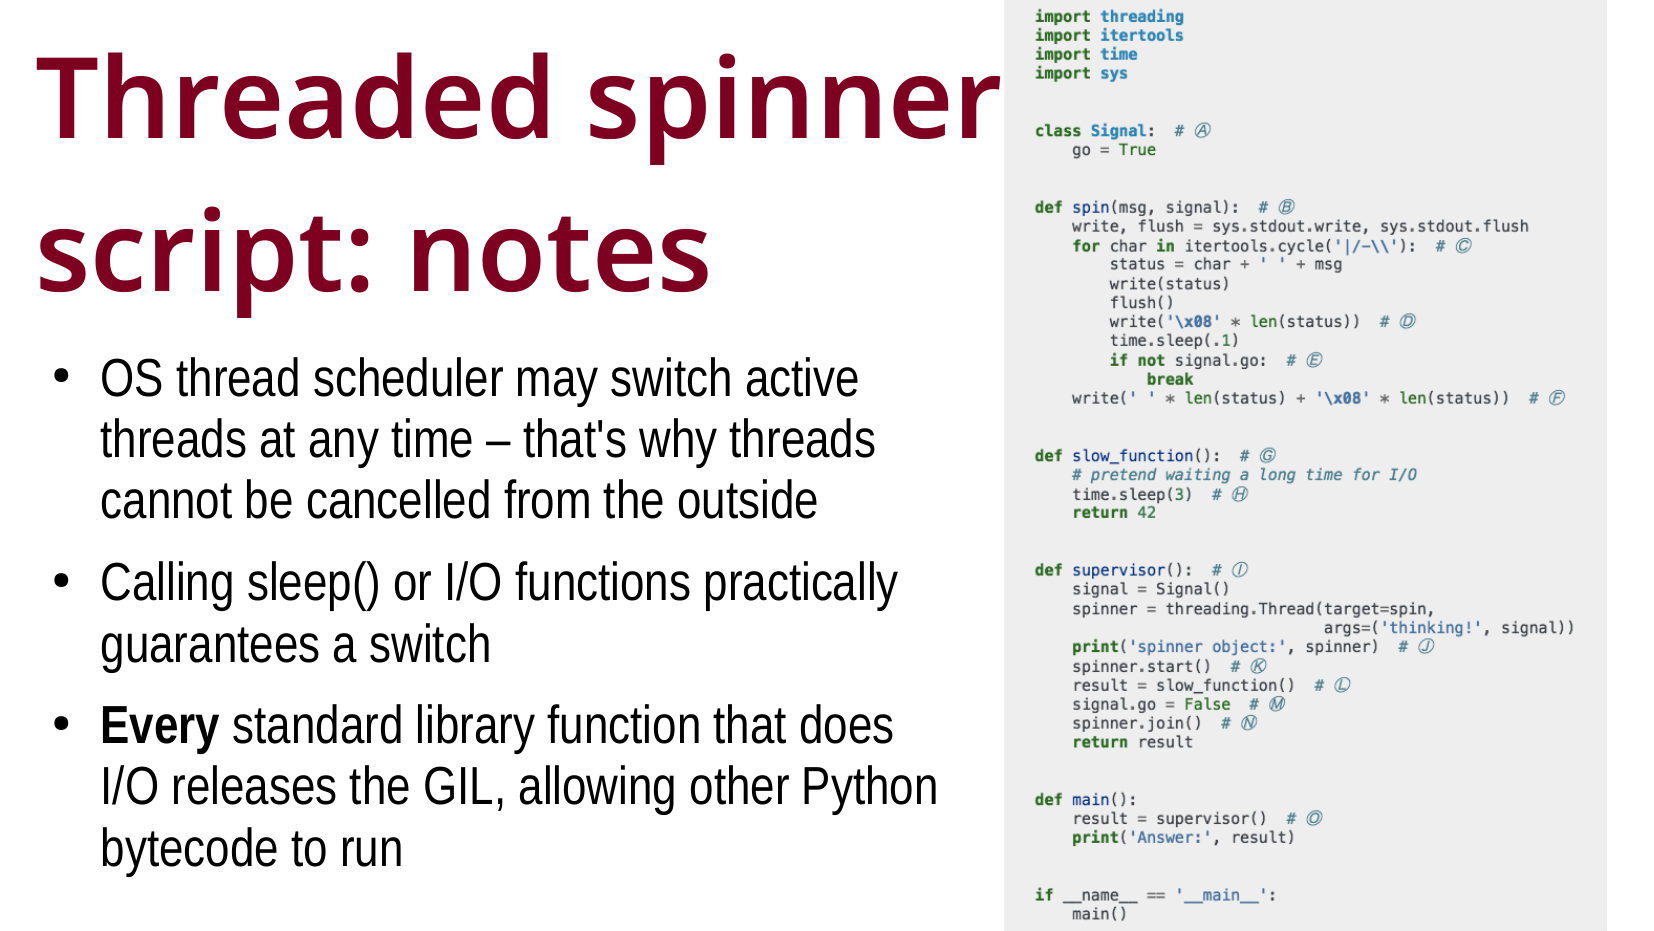

# Threaded spinner script: notes
OS thread scheduler may switch active threads at any time – that's why threads cannot be cancelled from the outside
Calling sleep() or I/O functions practically guarantees a switch
Every standard library function that does I/O releases the GIL, allowing other Python bytecode to run